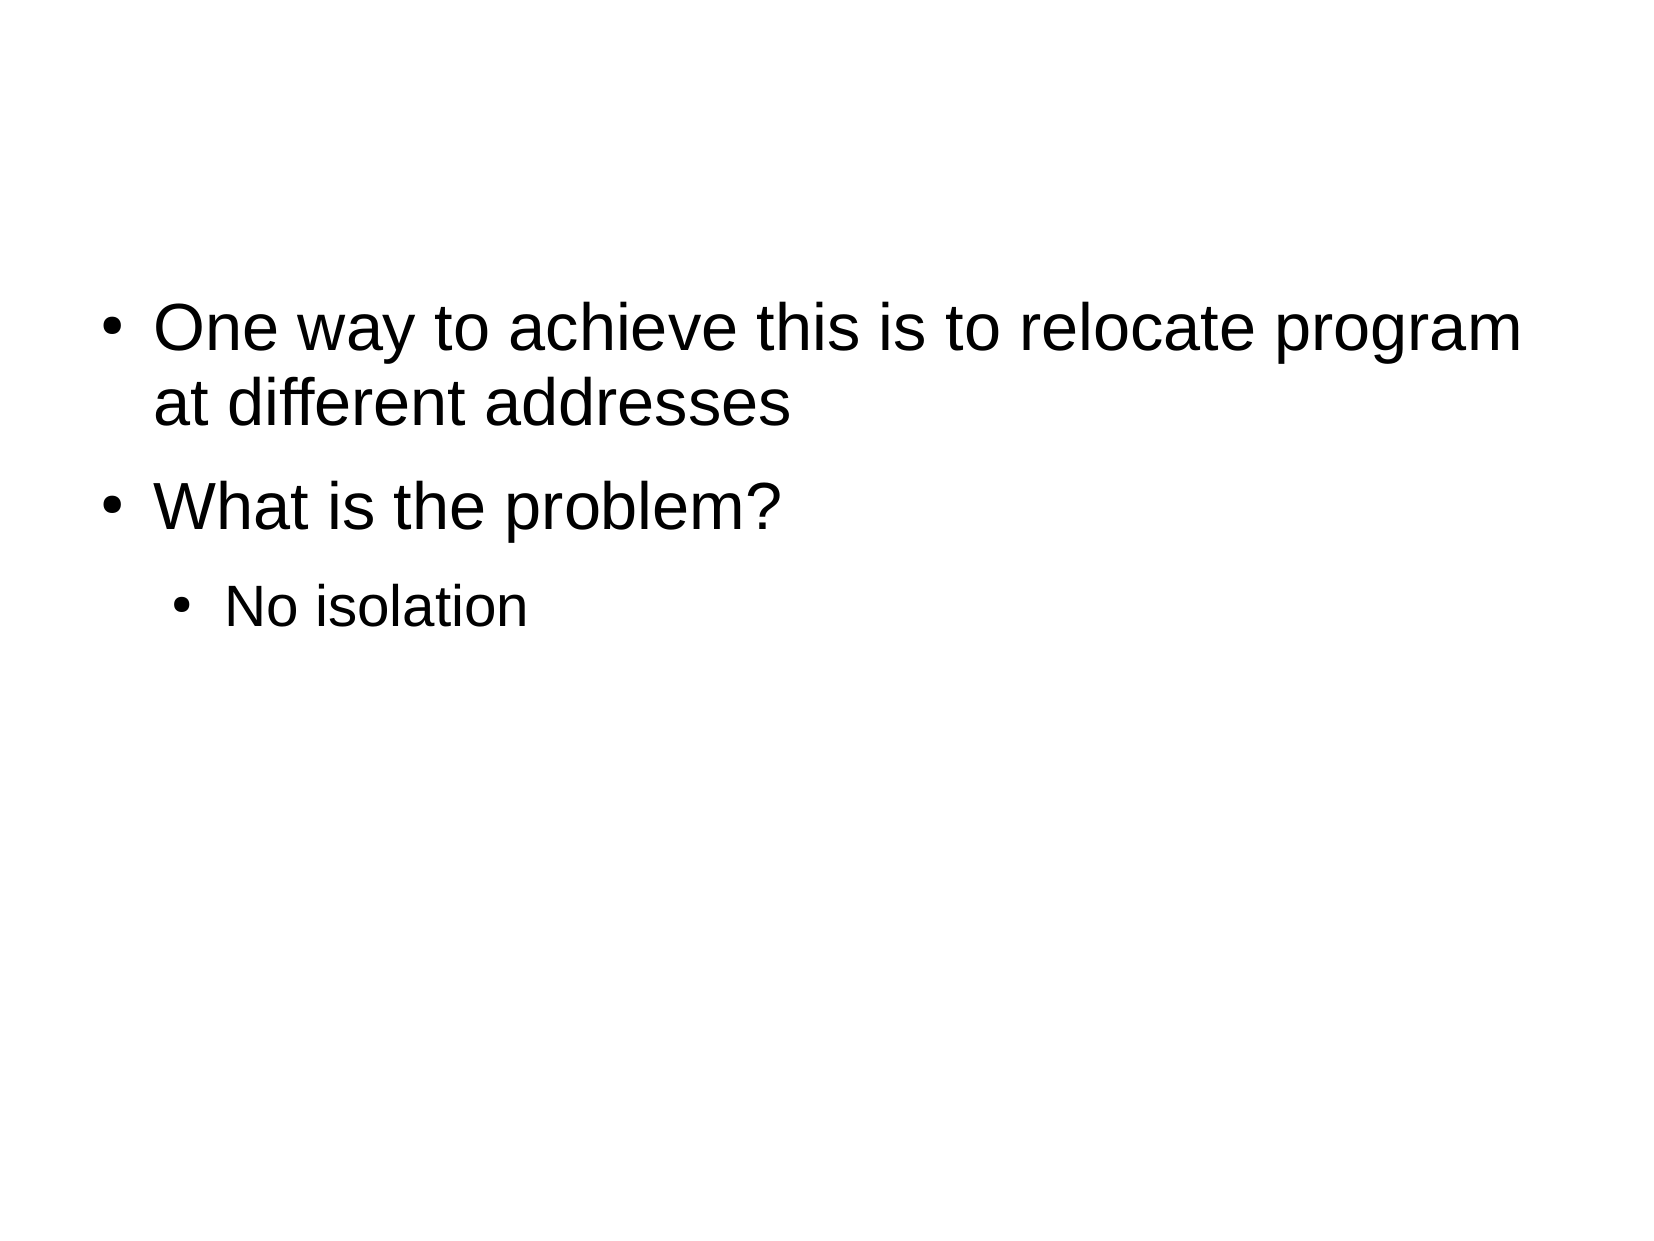

#
One way to achieve this is to relocate program at different addresses
What is the problem?
No isolation